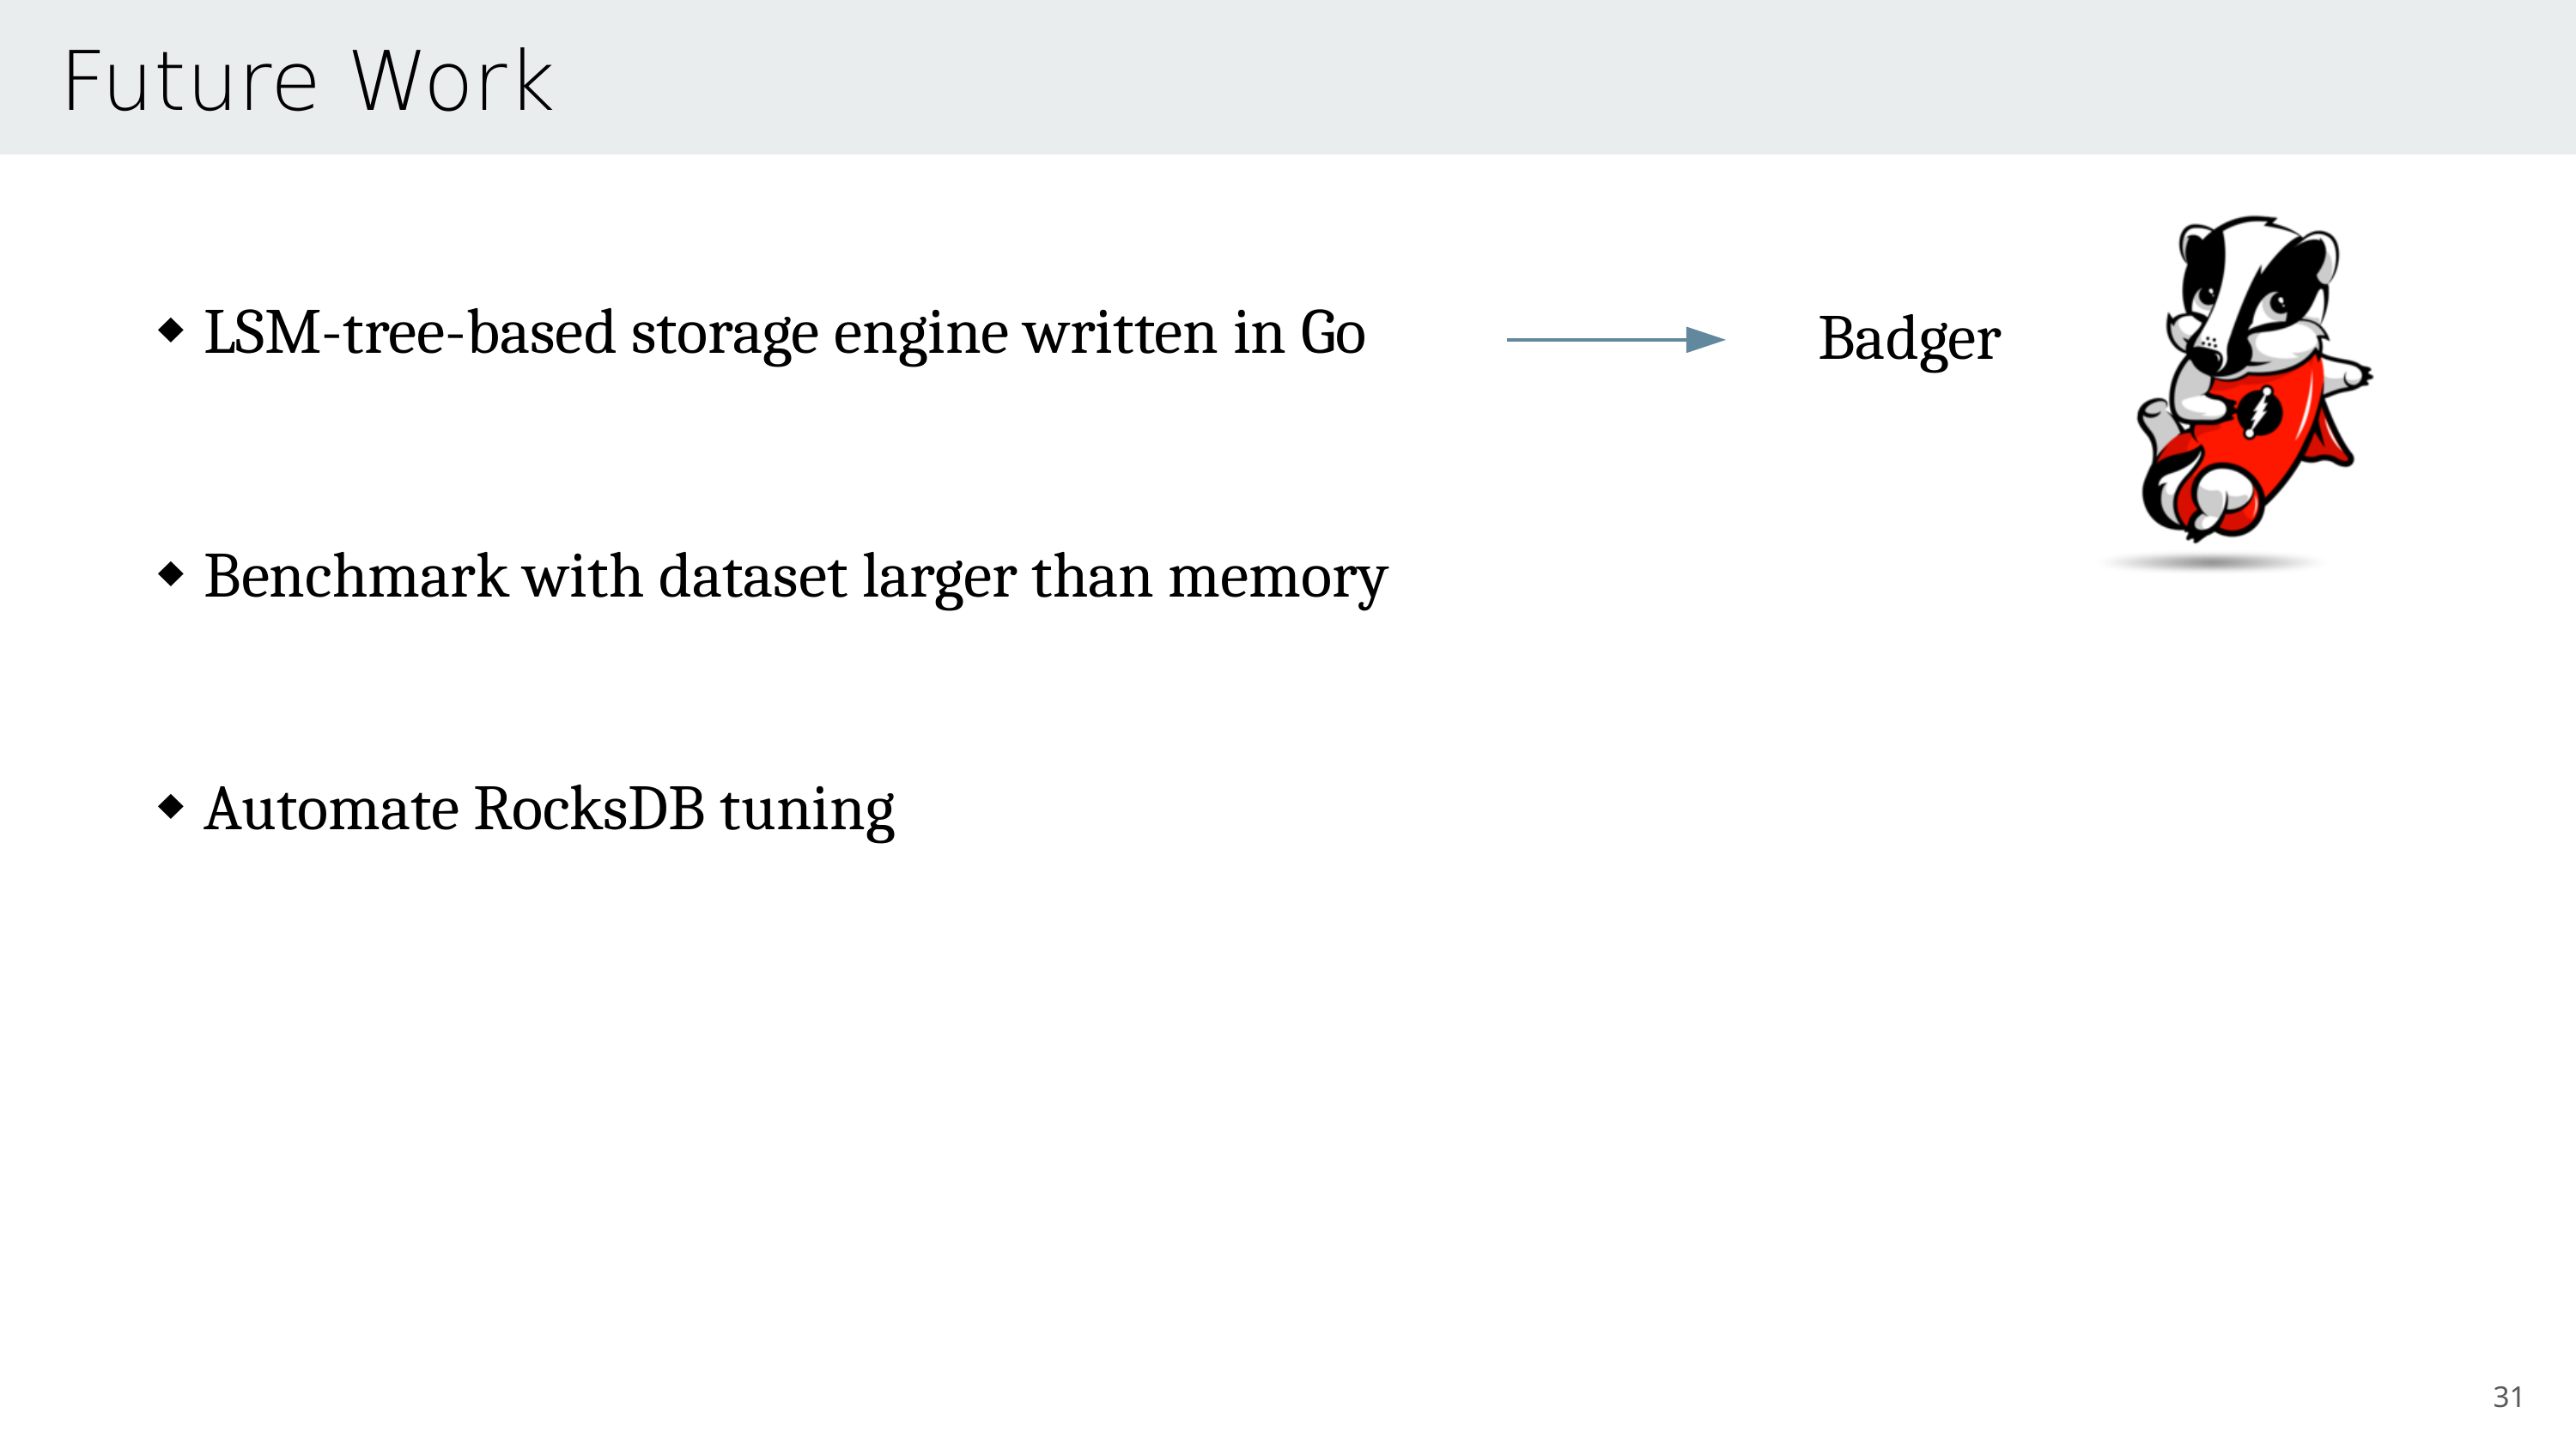

# Future Work
LSM-tree-based storage engine written in Go
Badger
Benchmark with dataset larger than memory
Automate RocksDB tuning
31